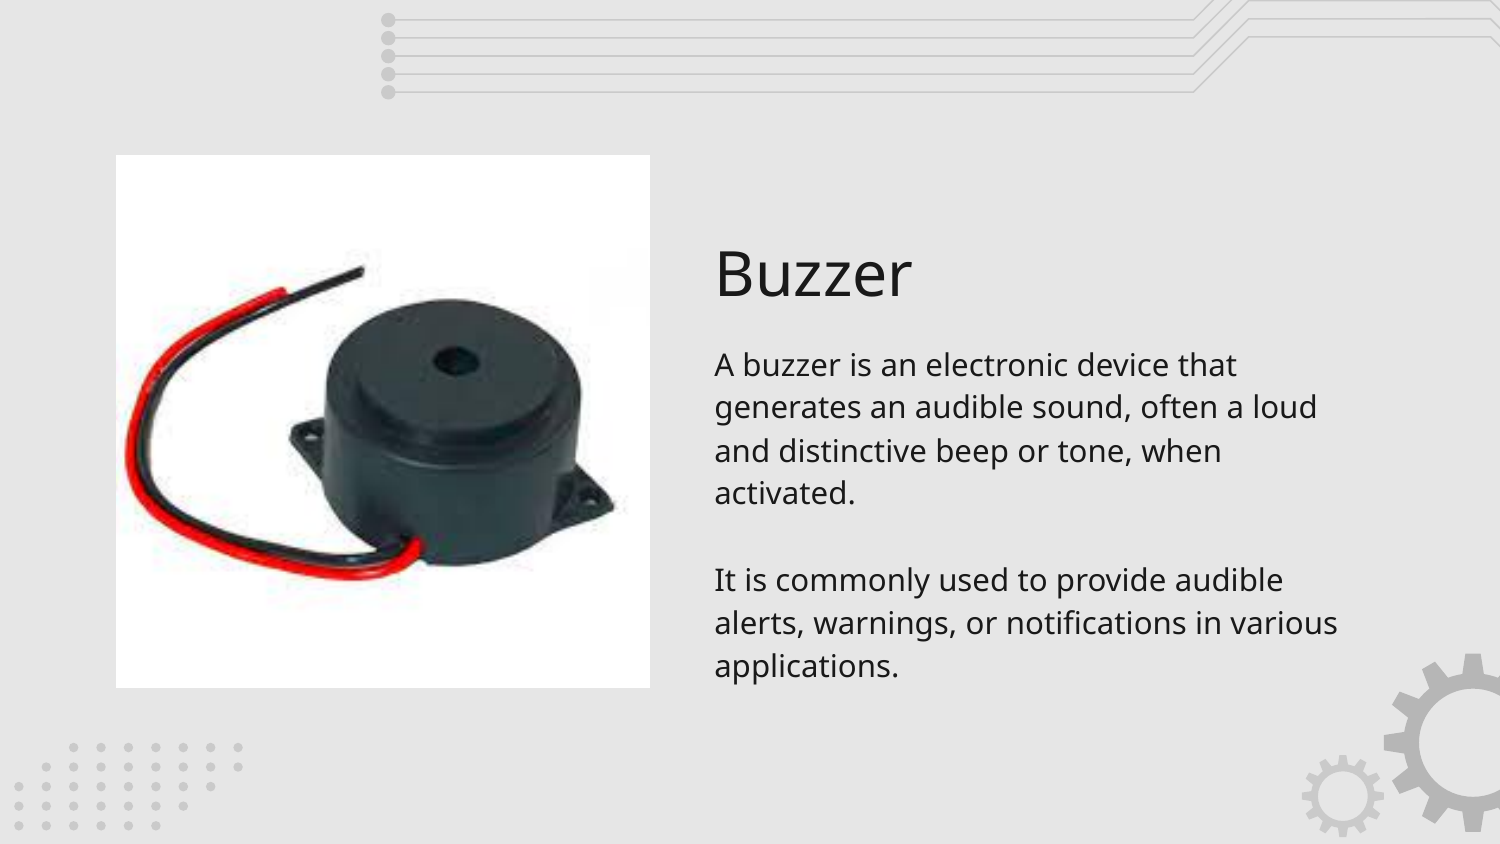

# Buzzer
A buzzer is an electronic device that generates an audible sound, often a loud and distinctive beep or tone, when activated.
It is commonly used to provide audible alerts, warnings, or notifications in various applications.